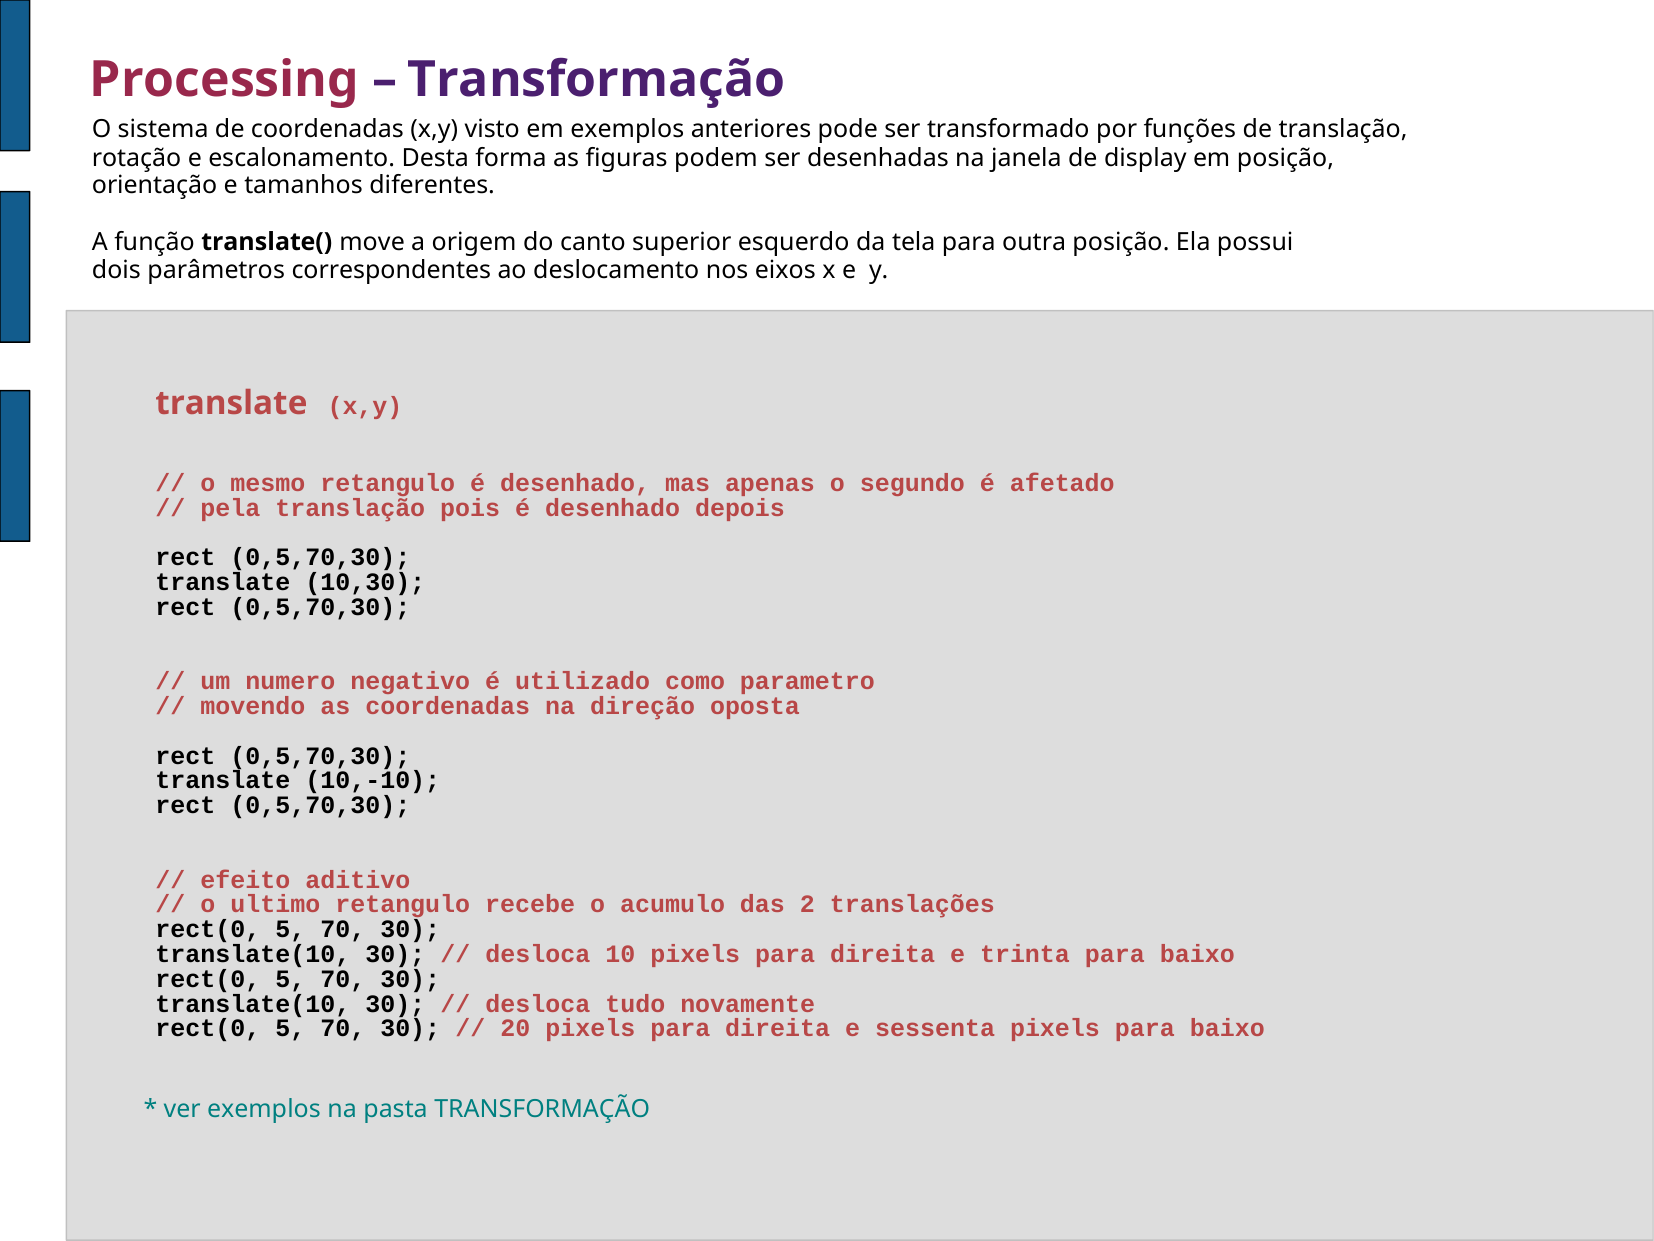

Processing – Transformação
O sistema de coordenadas (x,y) visto em exemplos anteriores pode ser transformado por funções de translação,
rotação e escalonamento. Desta forma as figuras podem ser desenhadas na janela de display em posição,
orientação e tamanhos diferentes.
A função translate() move a origem do canto superior esquerdo da tela para outra posição. Ela possui
dois parâmetros correspondentes ao deslocamento nos eixos x e y.
translate (x,y)
// o mesmo retangulo é desenhado, mas apenas o segundo é afetado
// pela translação pois é desenhado depois
rect (0,5,70,30);
translate (10,30);
rect (0,5,70,30);
// um numero negativo é utilizado como parametro
// movendo as coordenadas na direção oposta
rect (0,5,70,30);
translate (10,-10);
rect (0,5,70,30);
// efeito aditivo
// o ultimo retangulo recebe o acumulo das 2 translações
rect(0, 5, 70, 30);
translate(10, 30); // desloca 10 pixels para direita e trinta para baixo
rect(0, 5, 70, 30);
translate(10, 30); // desloca tudo novamente
rect(0, 5, 70, 30); // 20 pixels para direita e sessenta pixels para baixo
* ver exemplos na pasta TRANSFORMAÇÃO